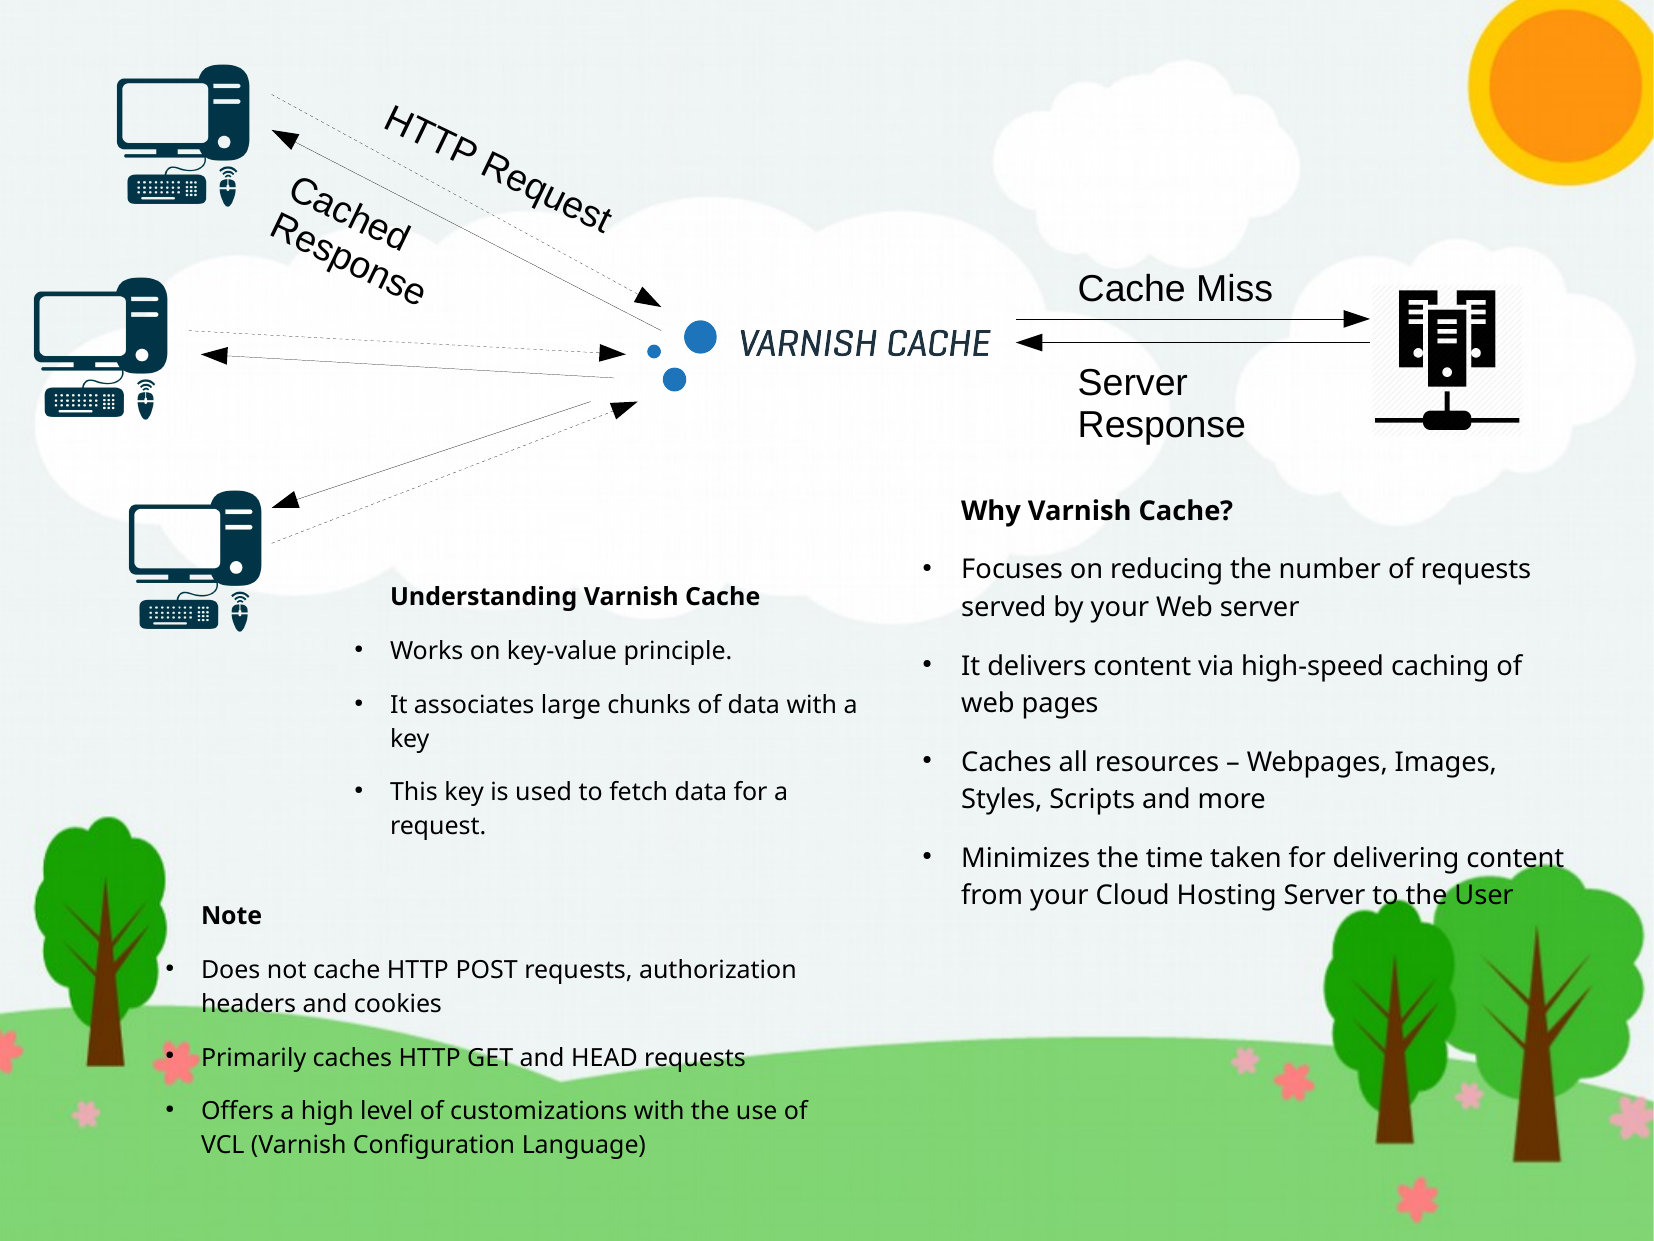

HTTP Request
Cached Response
Cache Miss
Server Response
# Why Varnish Cache?
Focuses on reducing the number of requests served by your Web server
It delivers content via high-speed caching of web pages
Caches all resources – Webpages, Images, Styles, Scripts and more
Minimizes the time taken for delivering content from your Cloud Hosting Server to the User
Understanding Varnish Cache
Works on key-value principle.
It associates large chunks of data with a key
This key is used to fetch data for a request.
Note
Does not cache HTTP POST requests, authorization headers and cookies
Primarily caches HTTP GET and HEAD requests
Offers a high level of customizations with the use of VCL (Varnish Configuration Language)